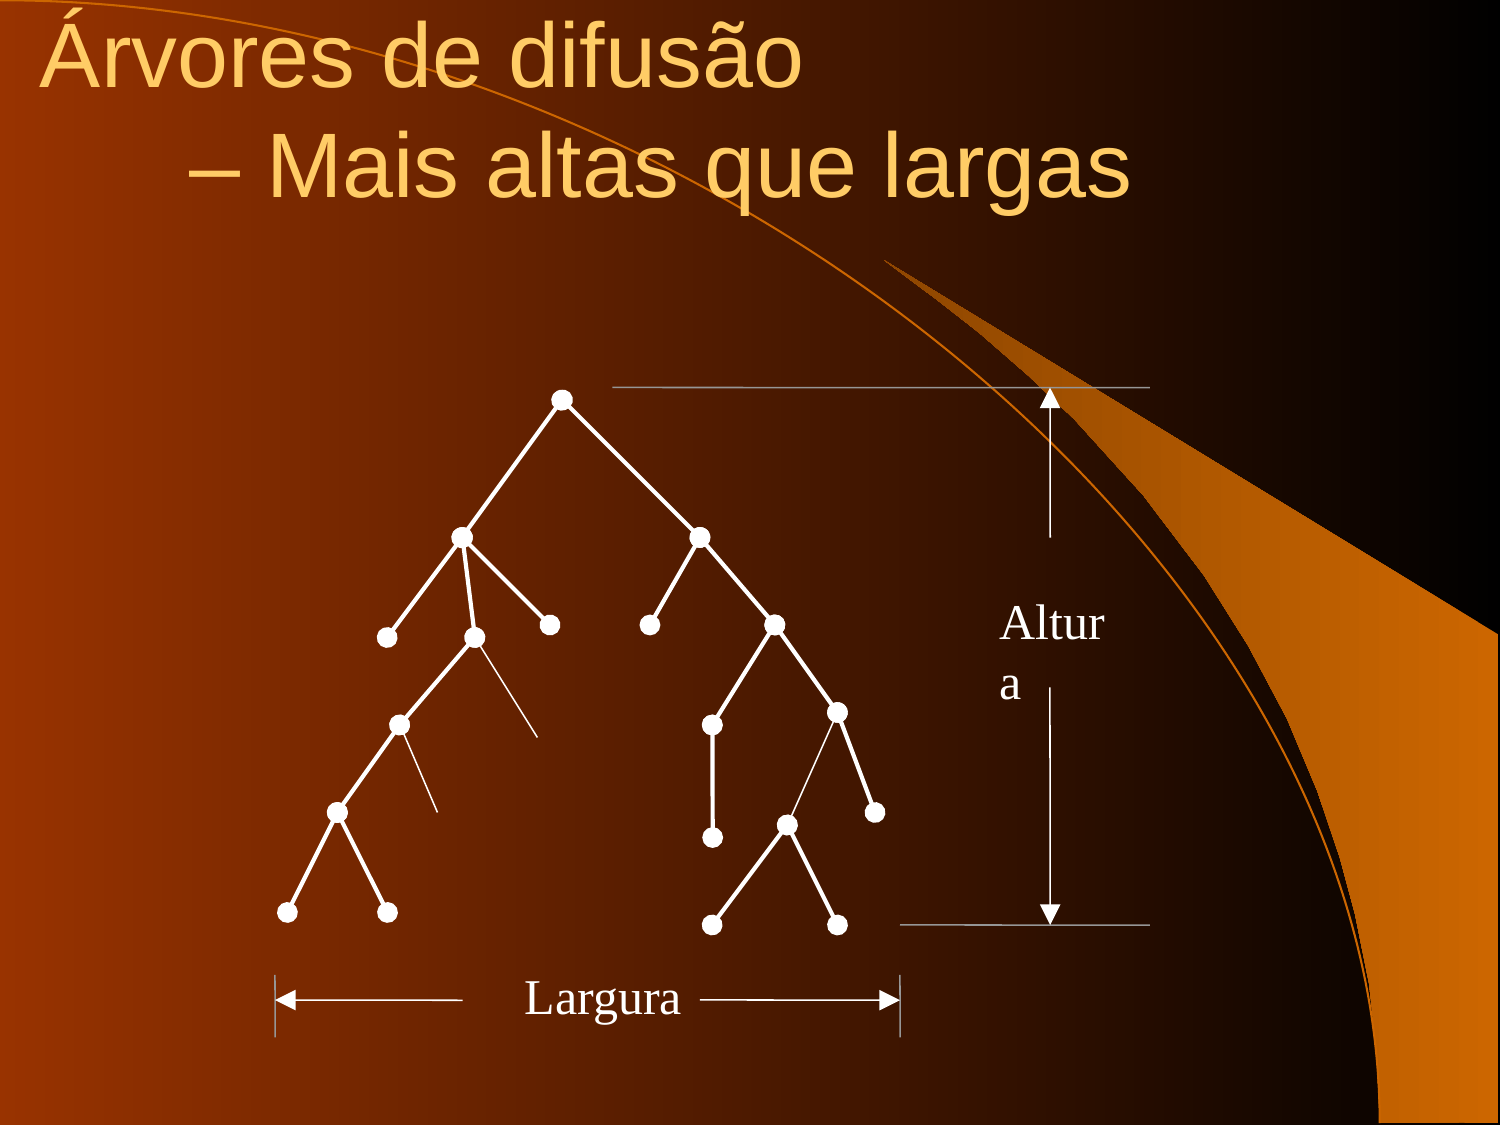

# Árvores de difusão – Mais altas que largas
Altura
Largura